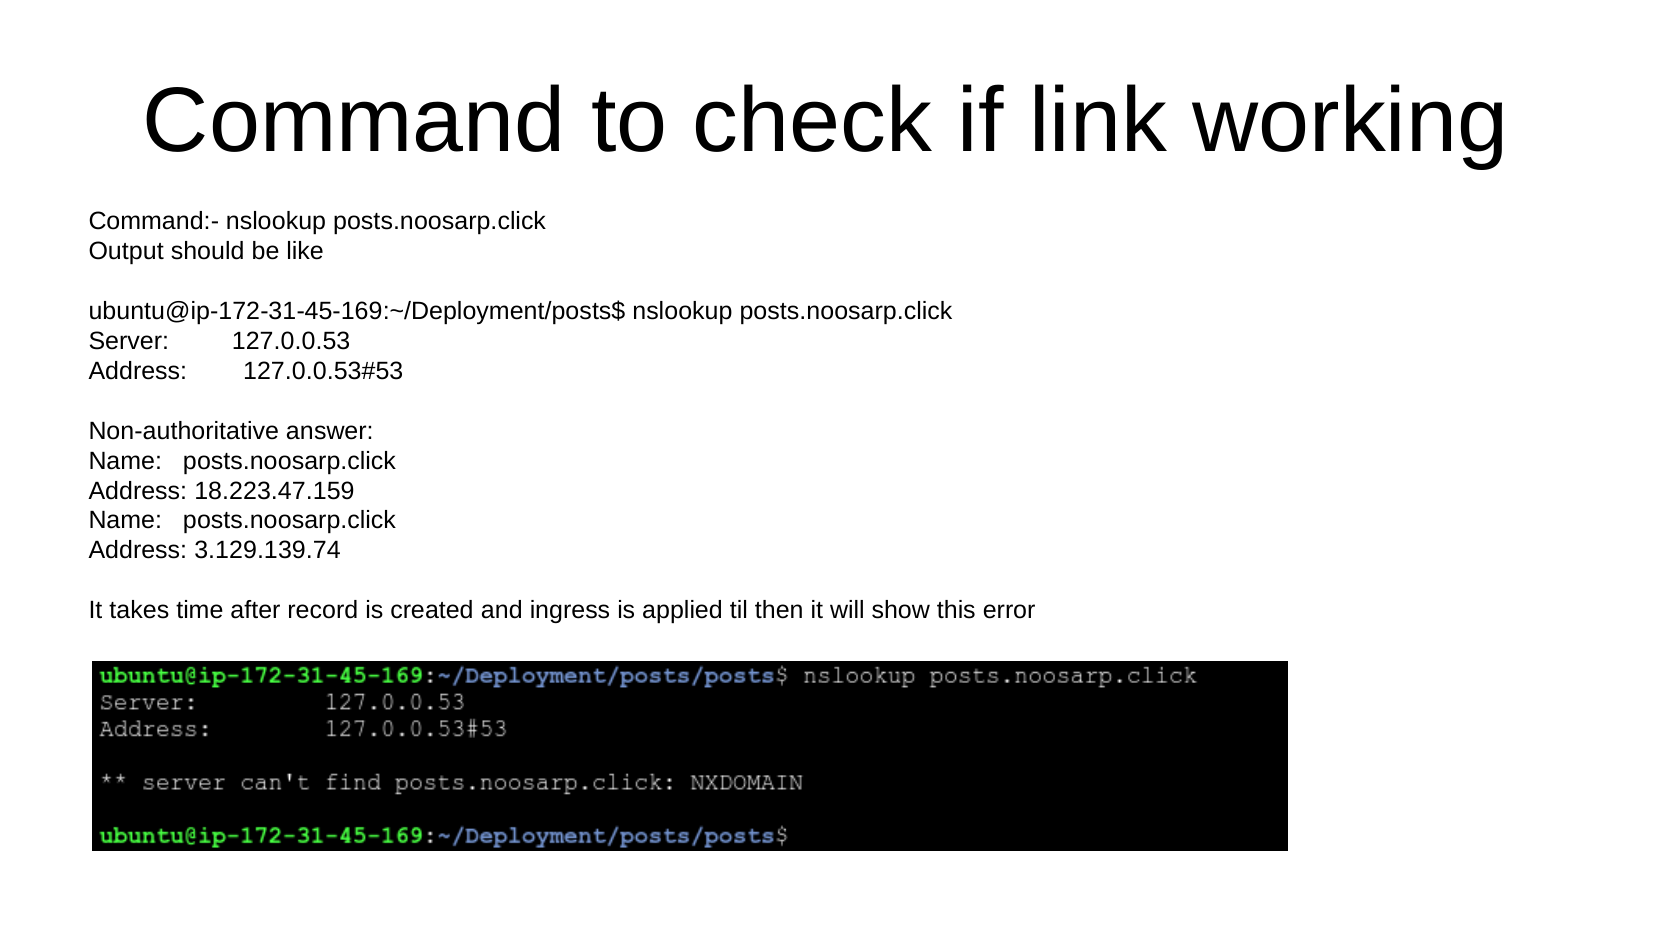

Command to check if link working
Command:- nslookup posts.noosarp.click
Output should be like
ubuntu@ip-172-31-45-169:~/Deployment/posts$ nslookup posts.noosarp.click
Server: 127.0.0.53
Address: 127.0.0.53#53
Non-authoritative answer:
Name: posts.noosarp.click
Address: 18.223.47.159
Name: posts.noosarp.click
Address: 3.129.139.74
It takes time after record is created and ingress is applied til then it will show this error